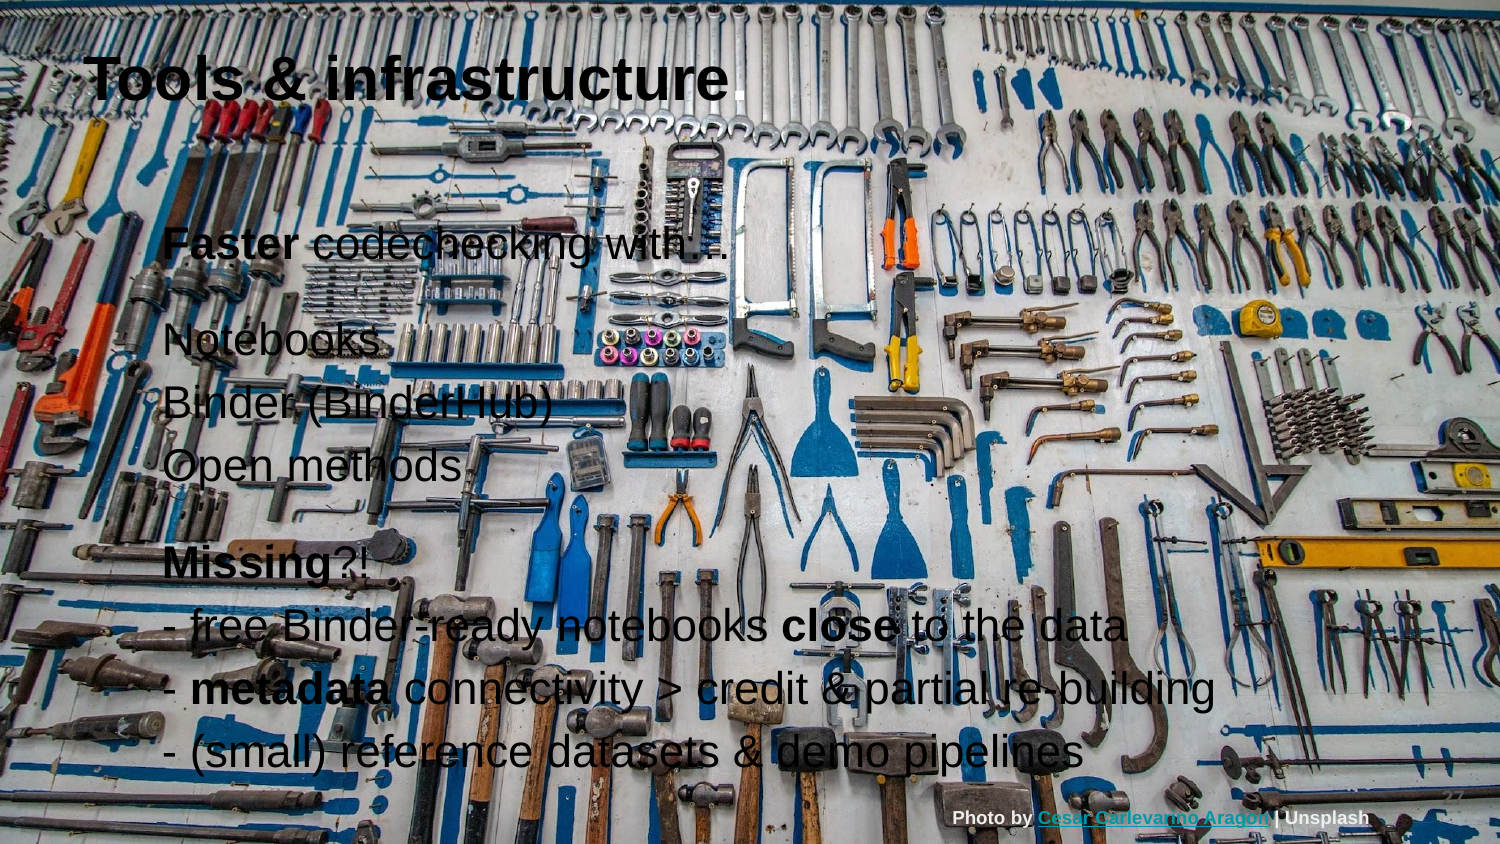

# Tools & infrastructure.
Faster codechecking with…
Notebooks
Binder (BinderHub)
Open methods
Missing?!
- free Binder-ready notebooks close to the data
- metadata connectivity > credit & partial re-building
- (small) reference datasets & demo pipelines
Photo by Cesar Carlevarino Aragon | Unsplash